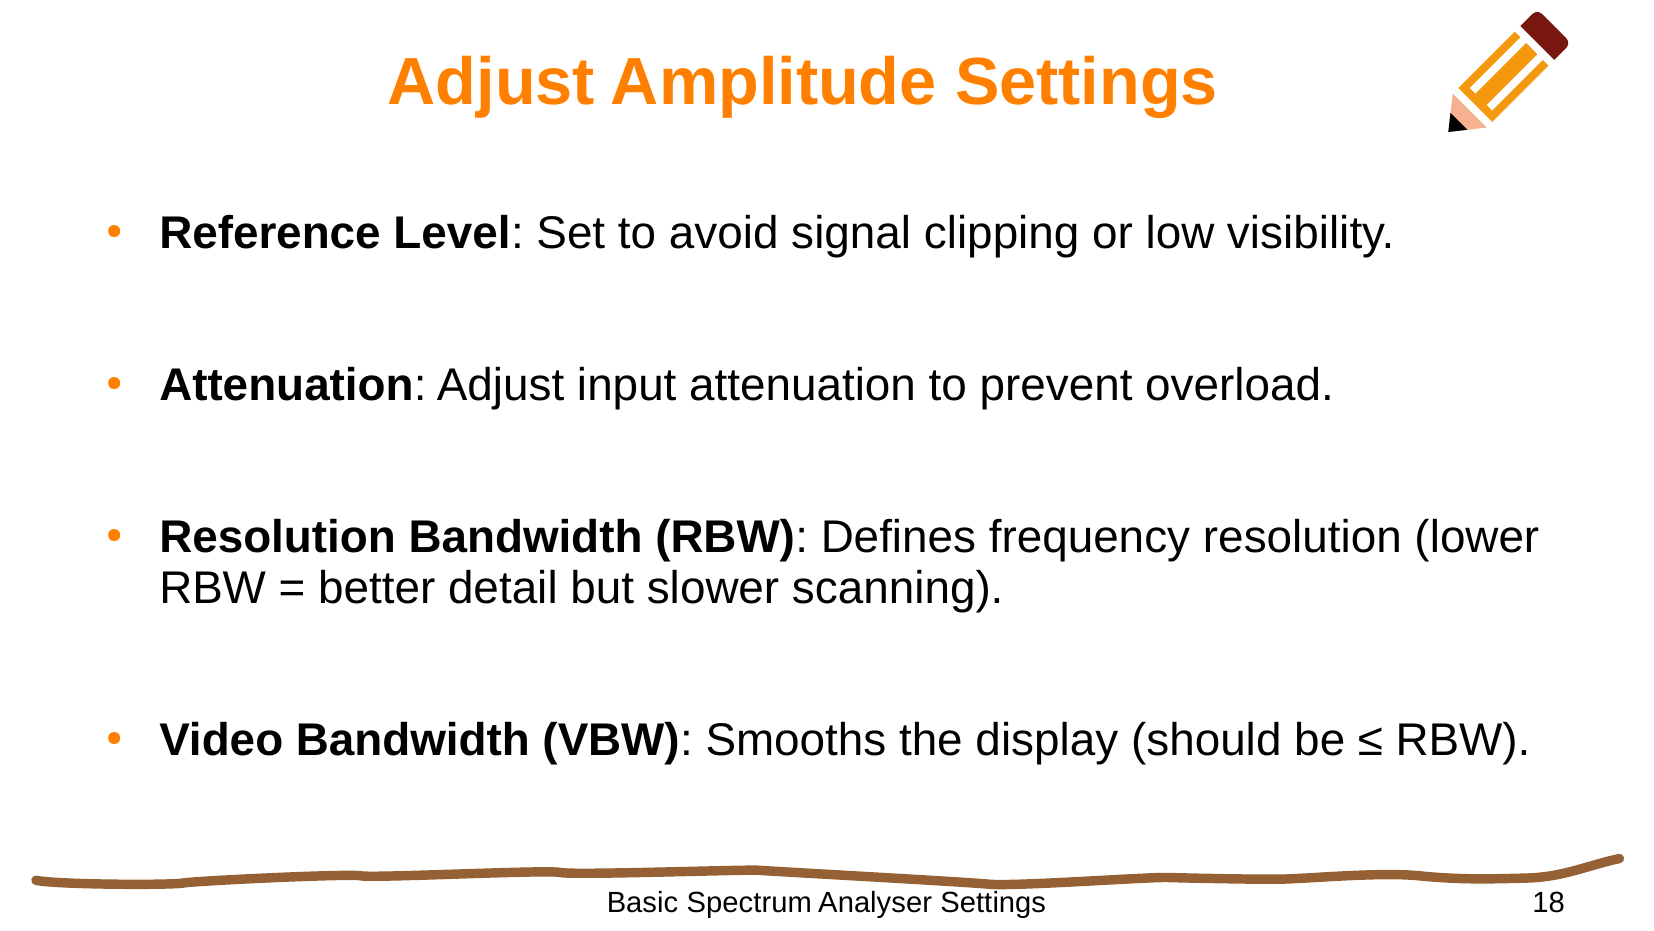

# Adjust Amplitude Settings
Reference Level: Set to avoid signal clipping or low visibility.
Attenuation: Adjust input attenuation to prevent overload.
Resolution Bandwidth (RBW): Defines frequency resolution (lower RBW = better detail but slower scanning).
Video Bandwidth (VBW): Smooths the display (should be ≤ RBW).
Basic Spectrum Analyser Settings
18